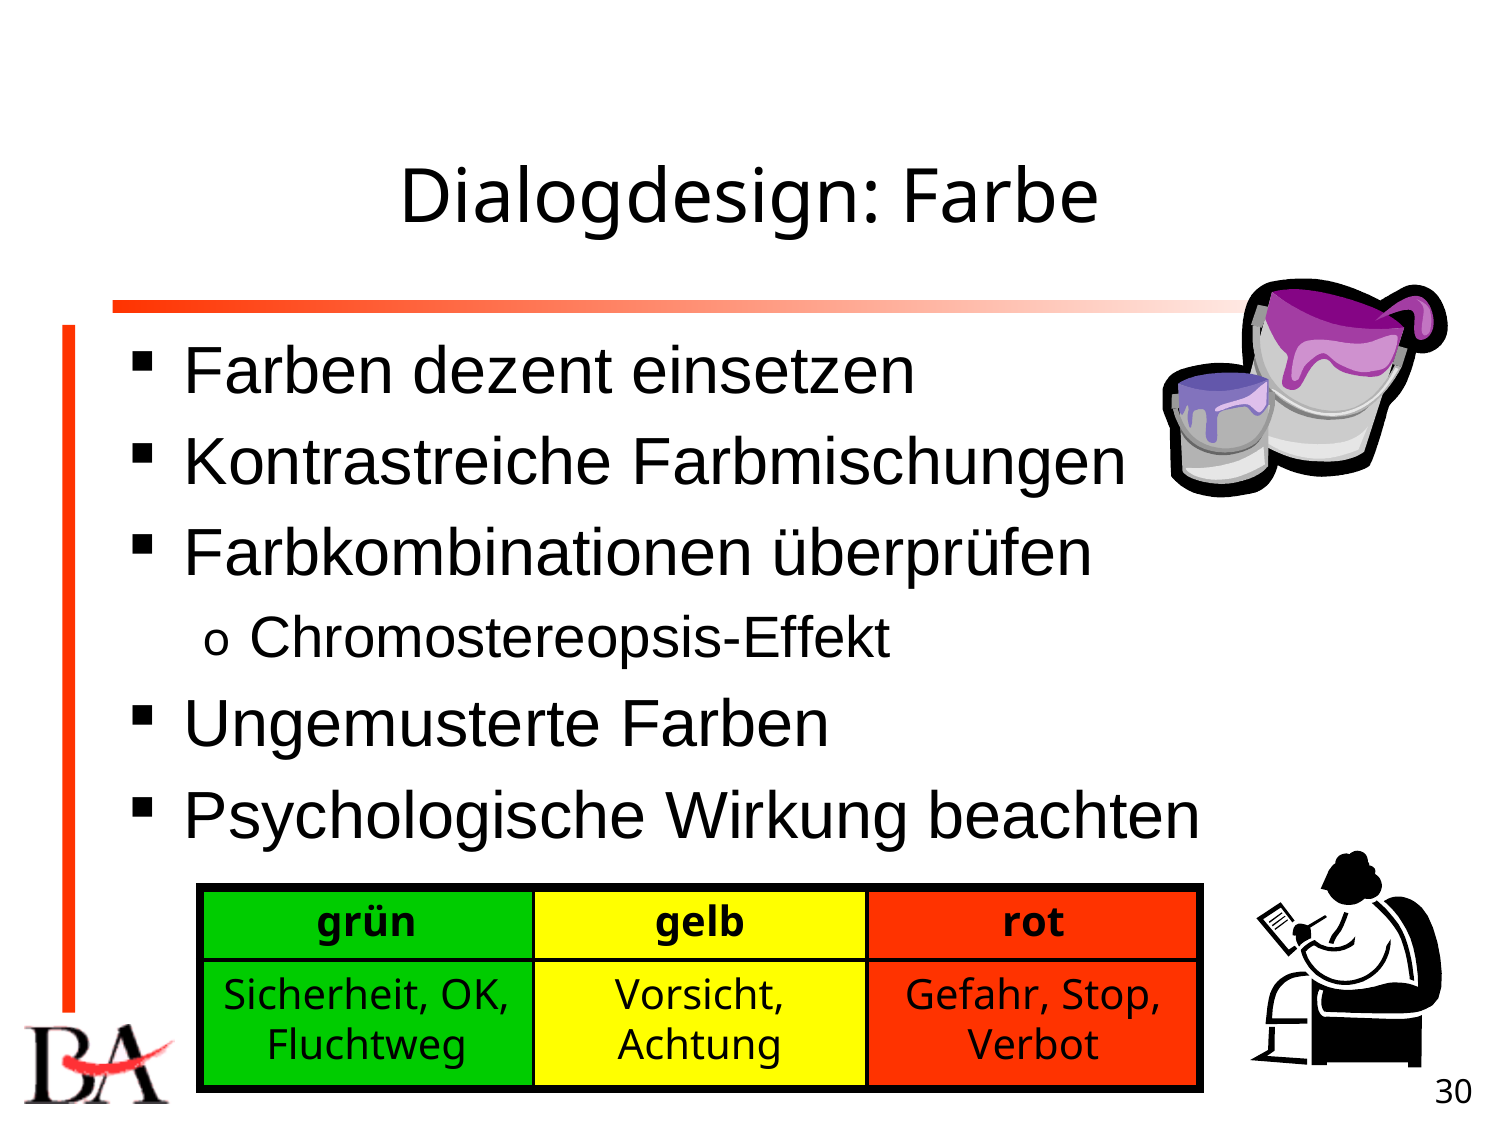

# Dialogdesign: Farbe
Farben dezent einsetzen
Kontrastreiche Farbmischungen
Farbkombinationen überprüfen
Chromostereopsis-Effekt
Ungemusterte Farben
Psychologische Wirkung beachten
| grün | gelb | rot |
| --- | --- | --- |
| Sicherheit, OK, Fluchtweg | Vorsicht, Achtung | Gefahr, Stop, Verbot |